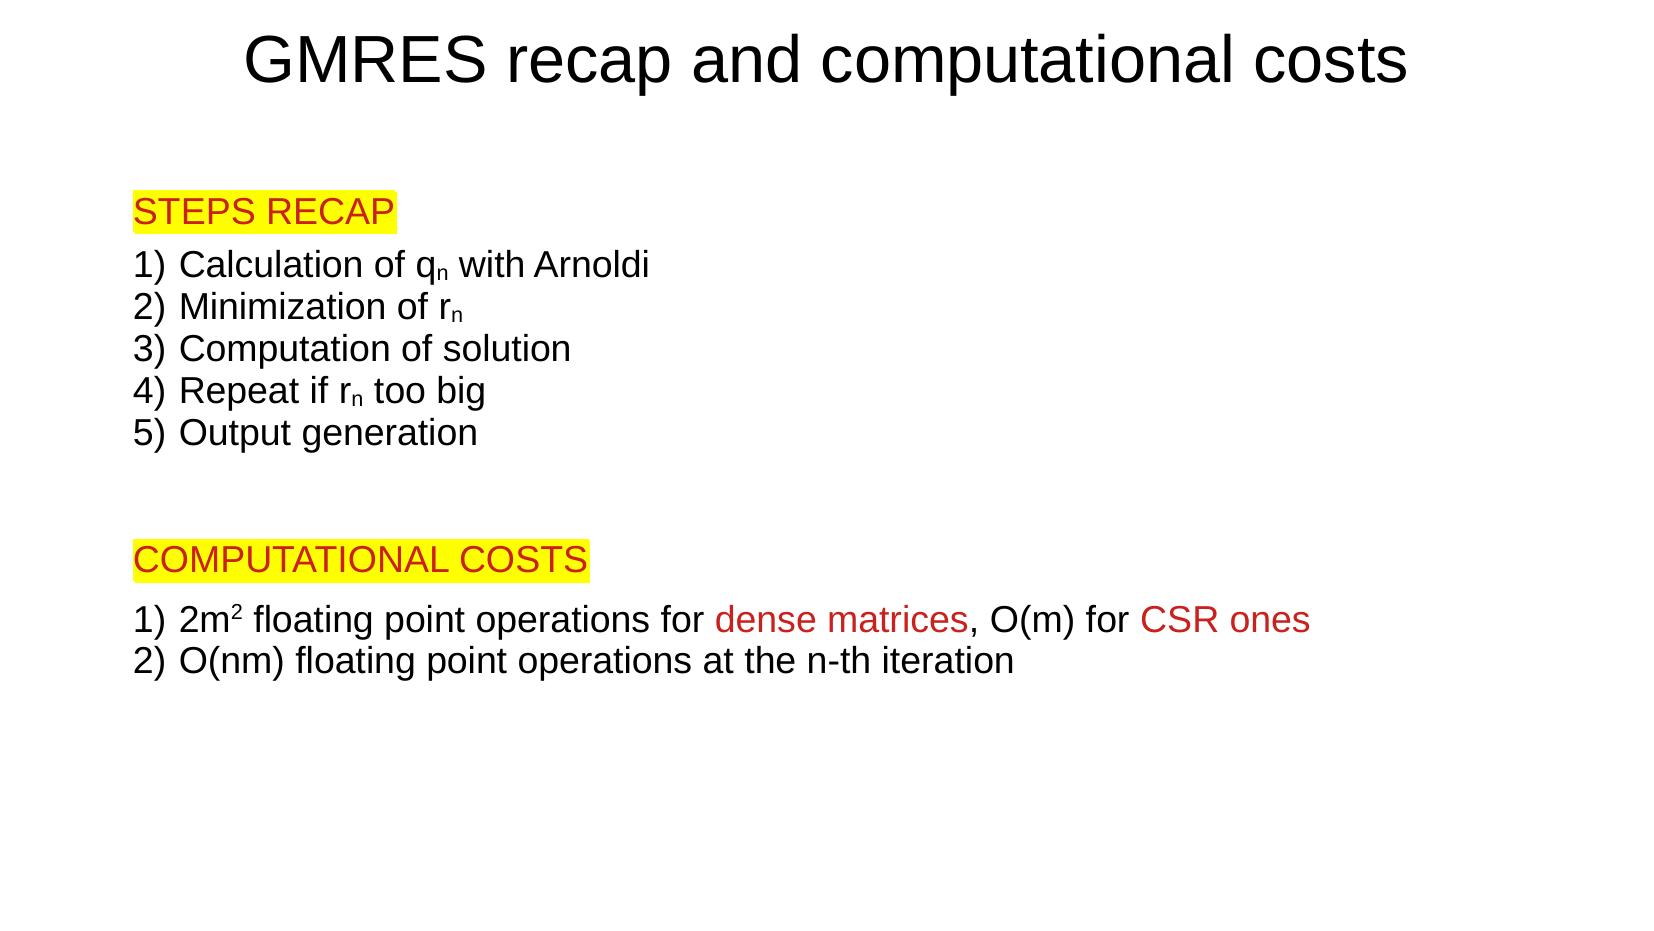

# GMRES recap and computational costs
STEPS RECAP
 Calculation of qn with Arnoldi
 Minimization of rn
 Computation of solution
 Repeat if rn too big
 Output generation
COMPUTATIONAL COSTS
 2m2 floating point operations for dense matrices, O(m) for CSR ones
 O(nm) floating point operations at the n-th iteration